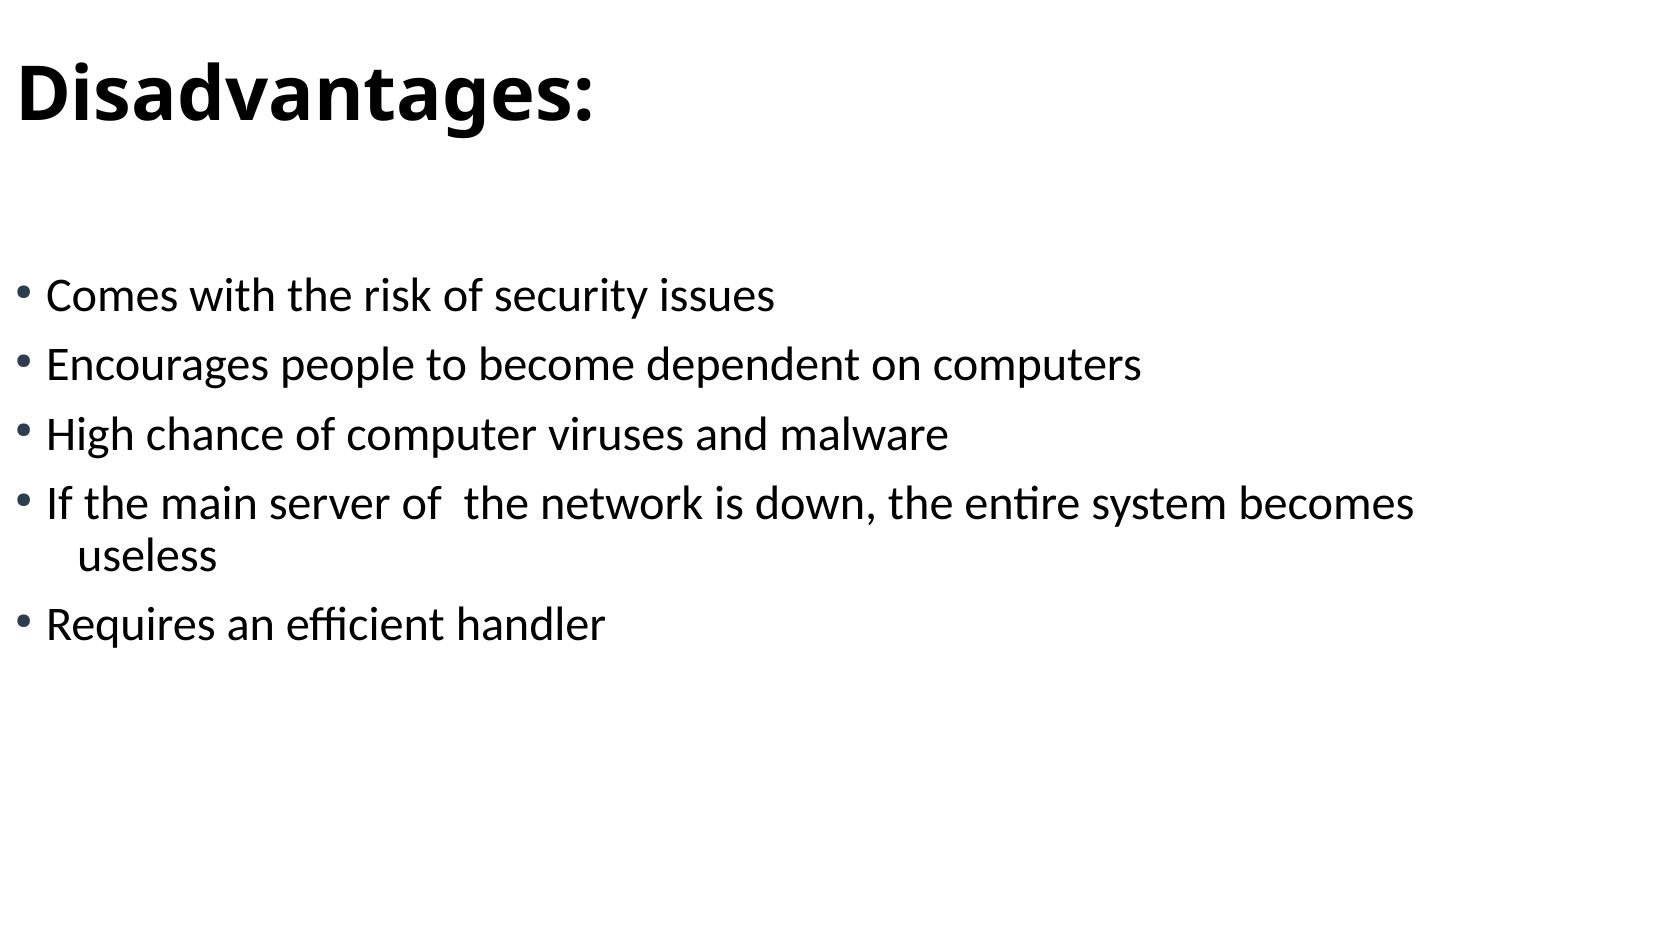

# Disadvantages:
Comes with the risk of security issues
Encourages people to become dependent on computers
High chance of computer viruses and malware
If the main server of the network is down, the entire system becomes useless
Requires an efficient handler